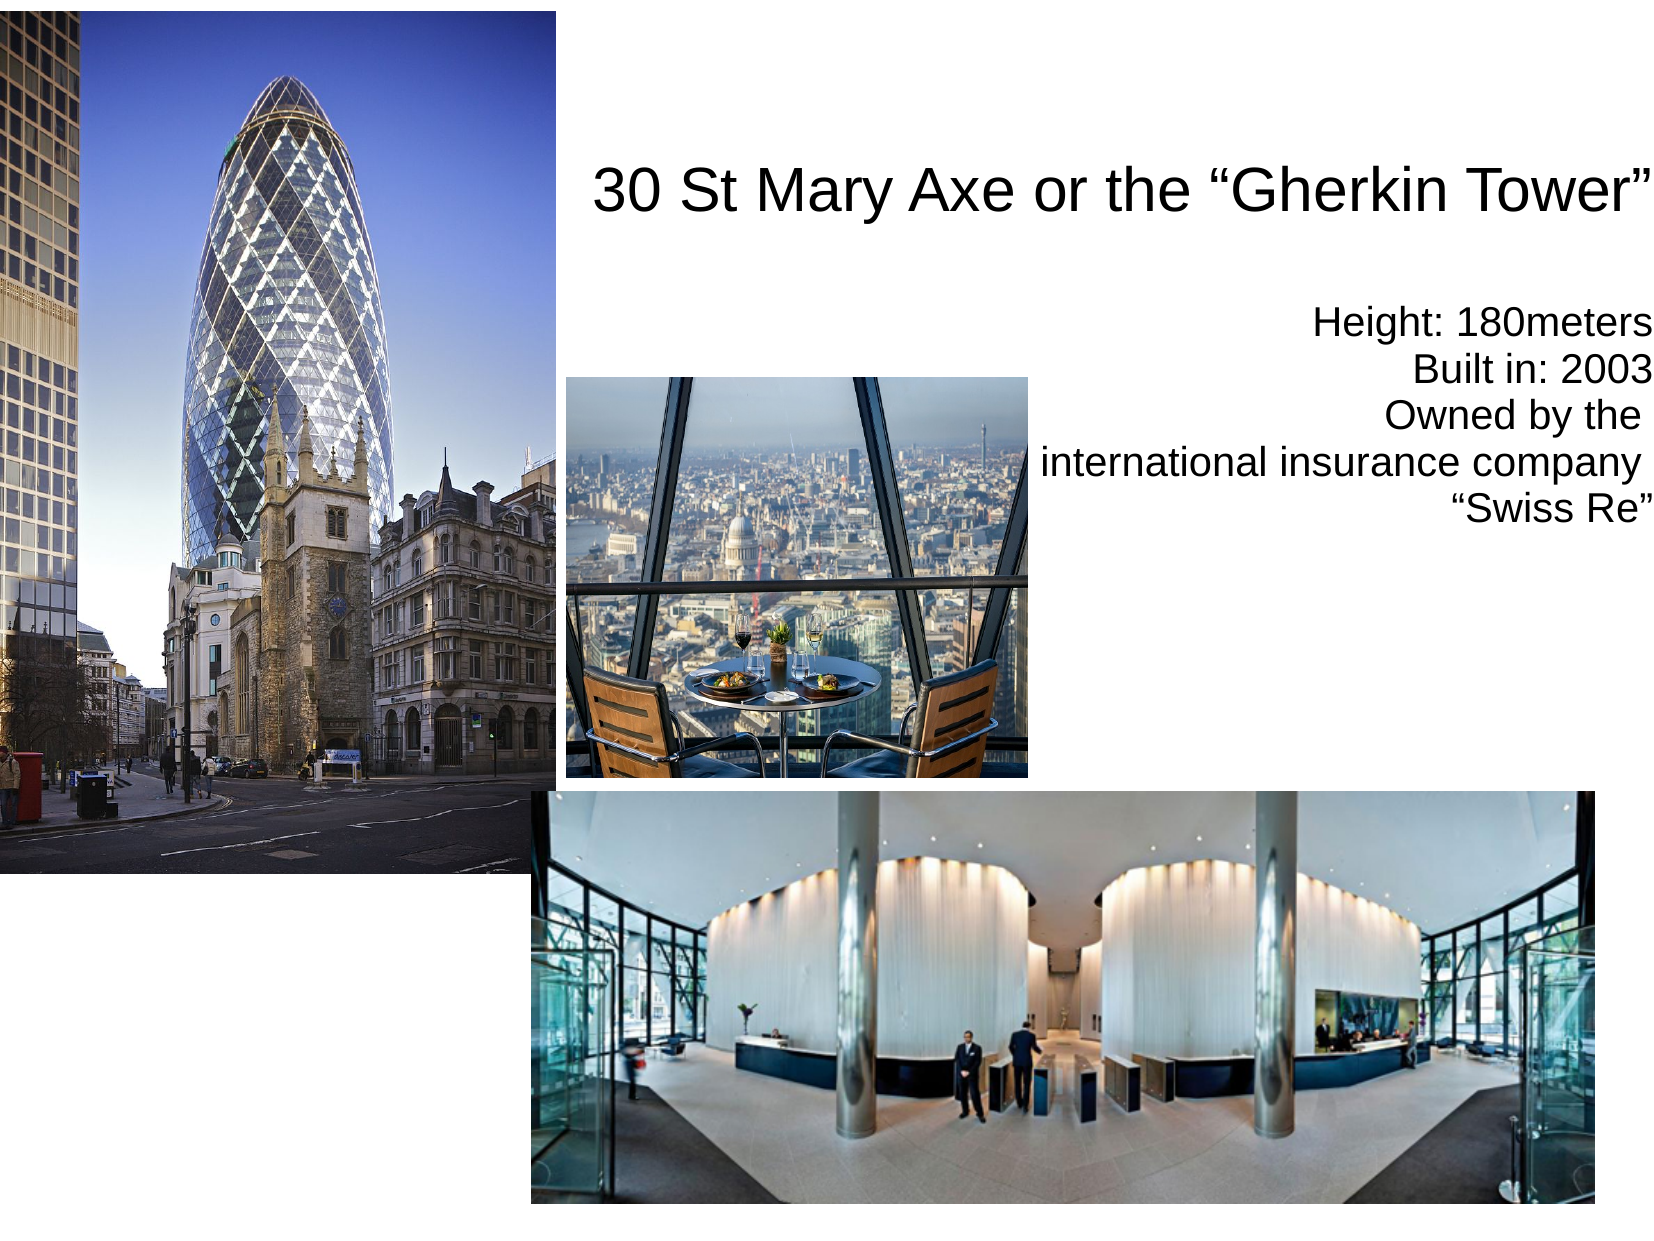

# 30 St Mary Axe or the “Gherkin Tower” Height: 180meters Built in: 2003 Owned by the international insurance company “Swiss Re”